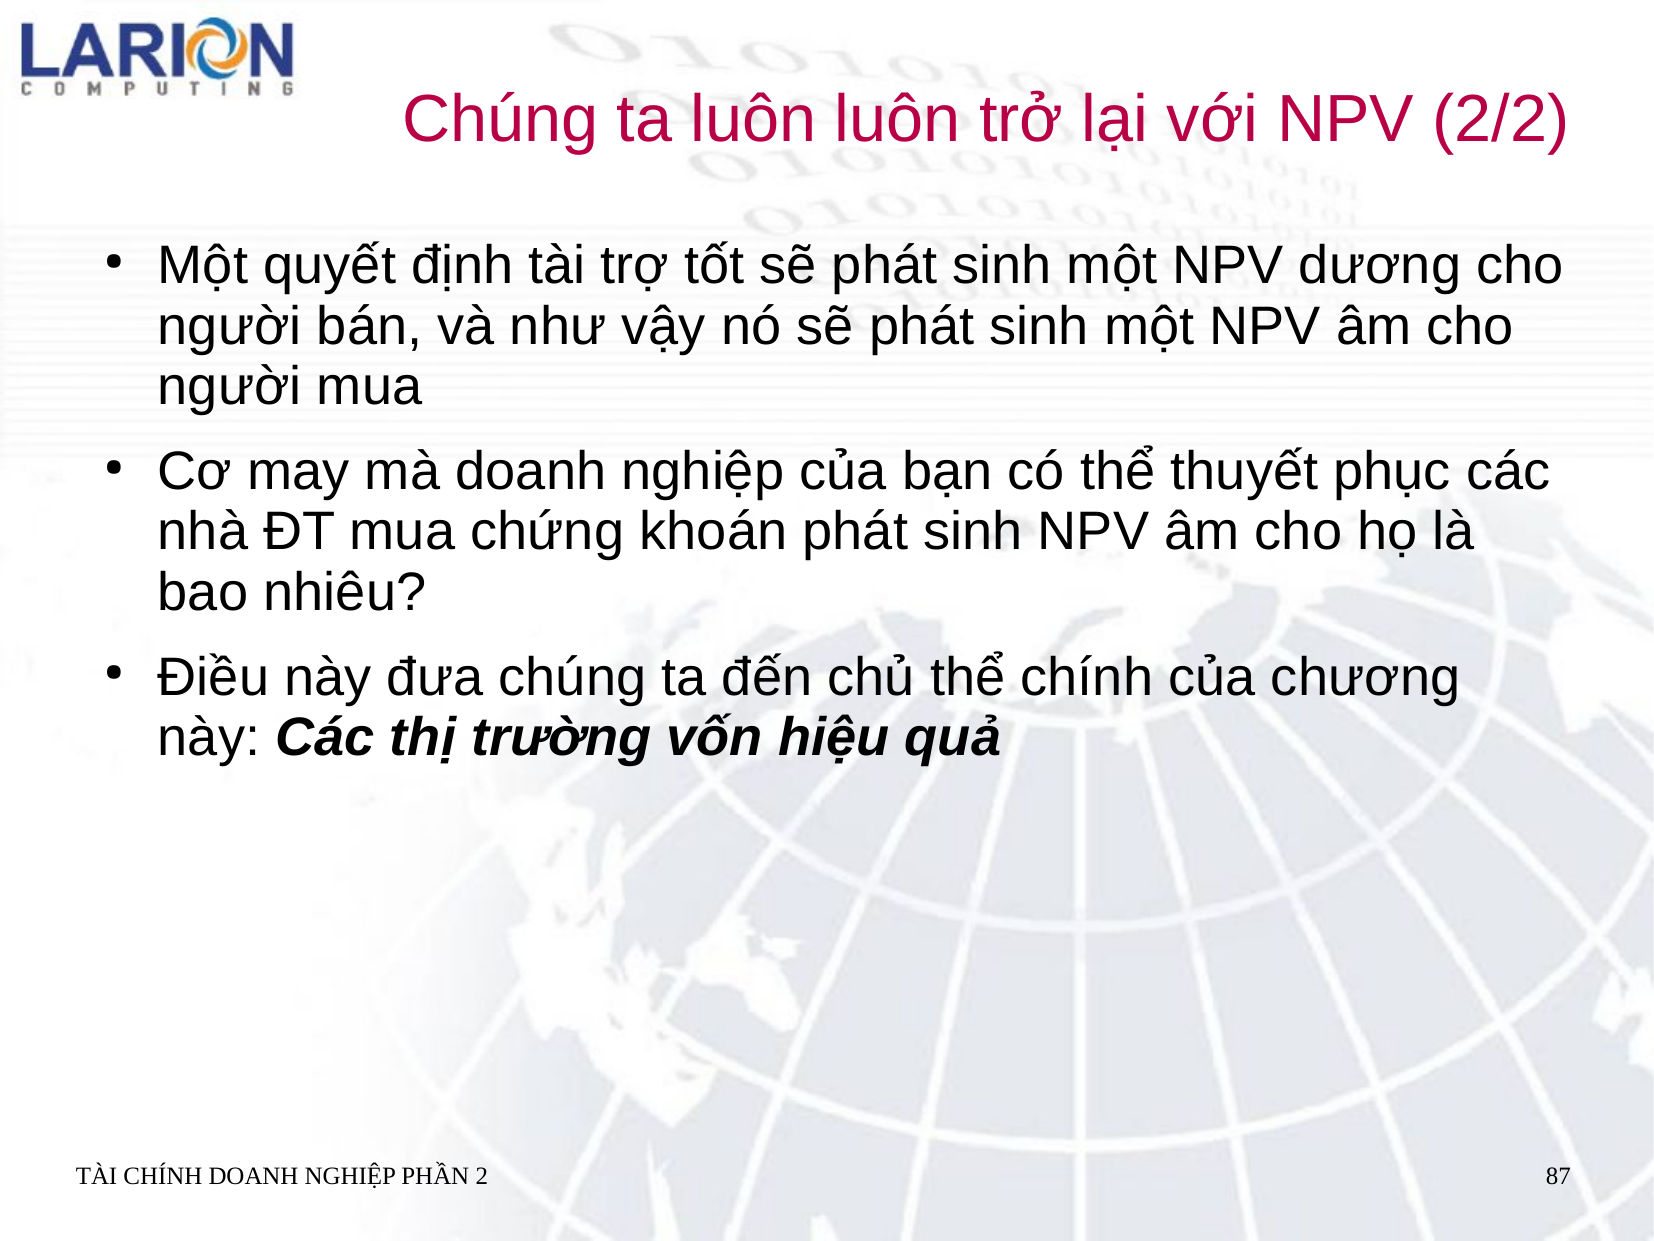

# Chúng ta luôn luôn trở lại với NPV (2/2)
Một quyết định tài trợ tốt sẽ phát sinh một NPV dương cho người bán, và như vậy nó sẽ phát sinh một NPV âm cho người mua
Cơ may mà doanh nghiệp của bạn có thể thuyết phục các nhà ĐT mua chứng khoán phát sinh NPV âm cho họ là bao nhiêu?
Điều này đưa chúng ta đến chủ thể chính của chương này: Các thị trường vốn hiệu quả
TÀI CHÍNH DOANH NGHIỆP PHẦN 2
87